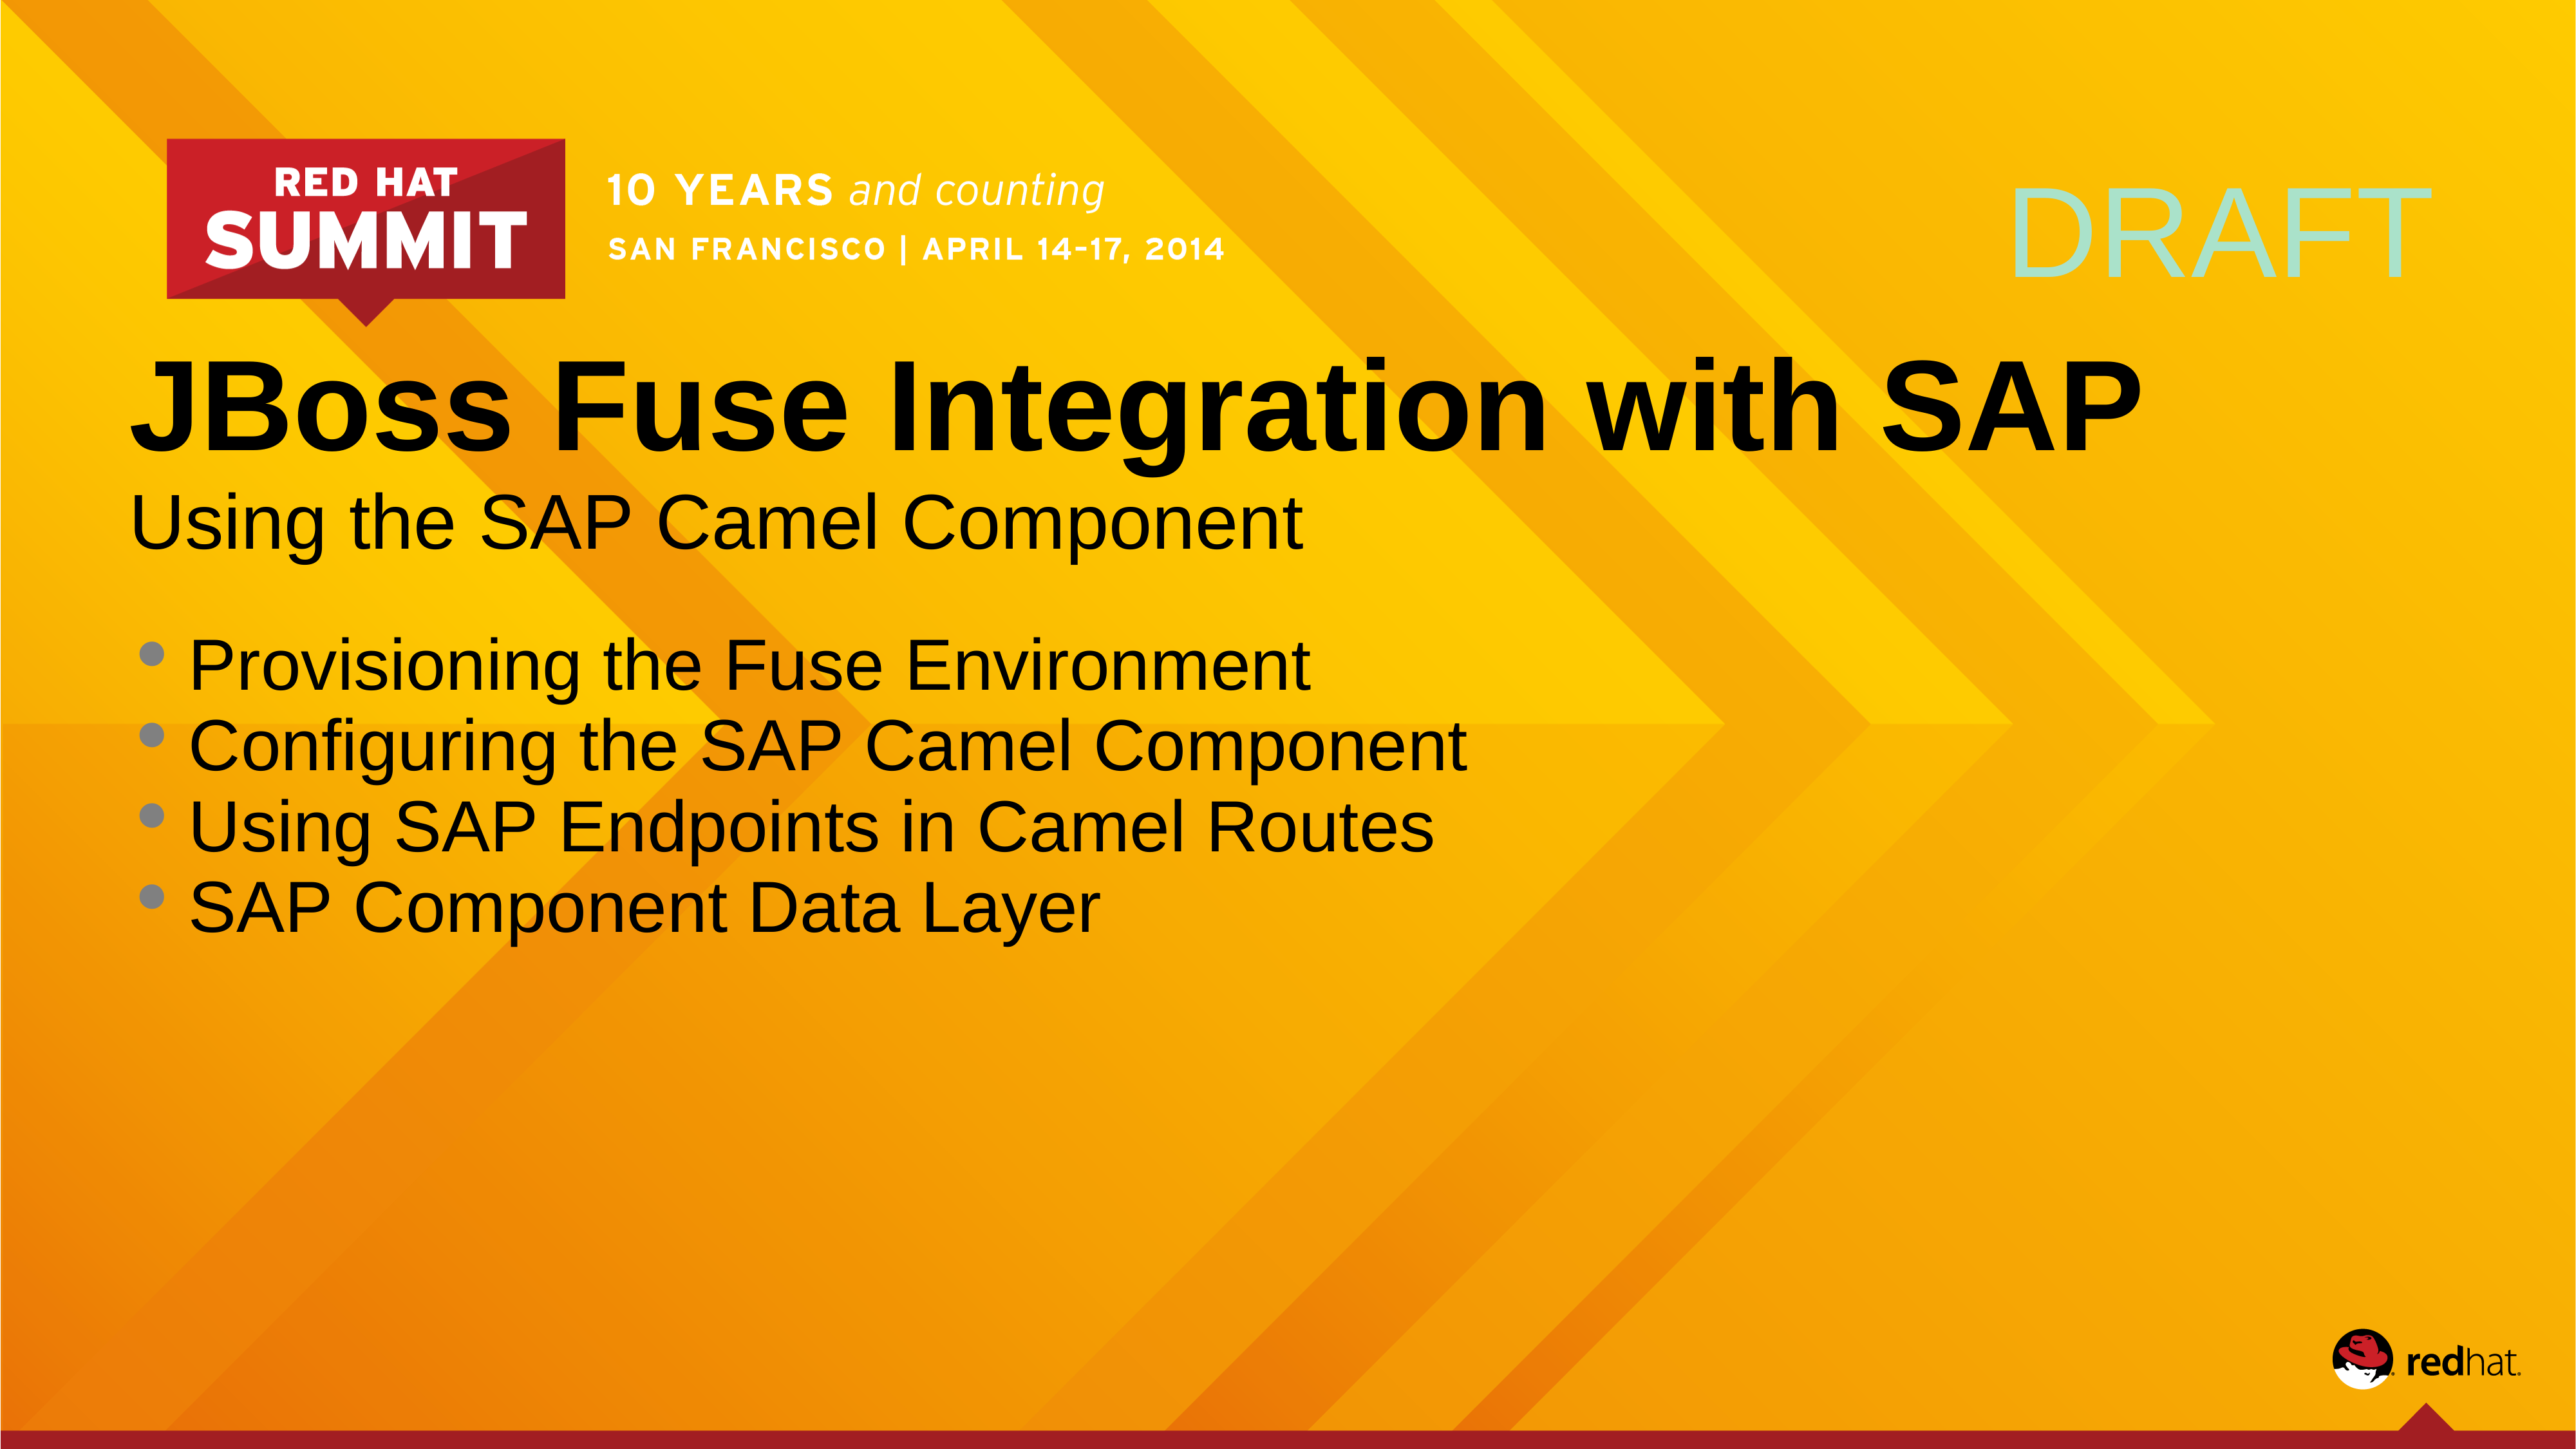

# JBoss Fuse Integration with SAP Using the SAP Camel Component
Provisioning the Fuse Environment
Configuring the SAP Camel Component
Using SAP Endpoints in Camel Routes
SAP Component Data Layer